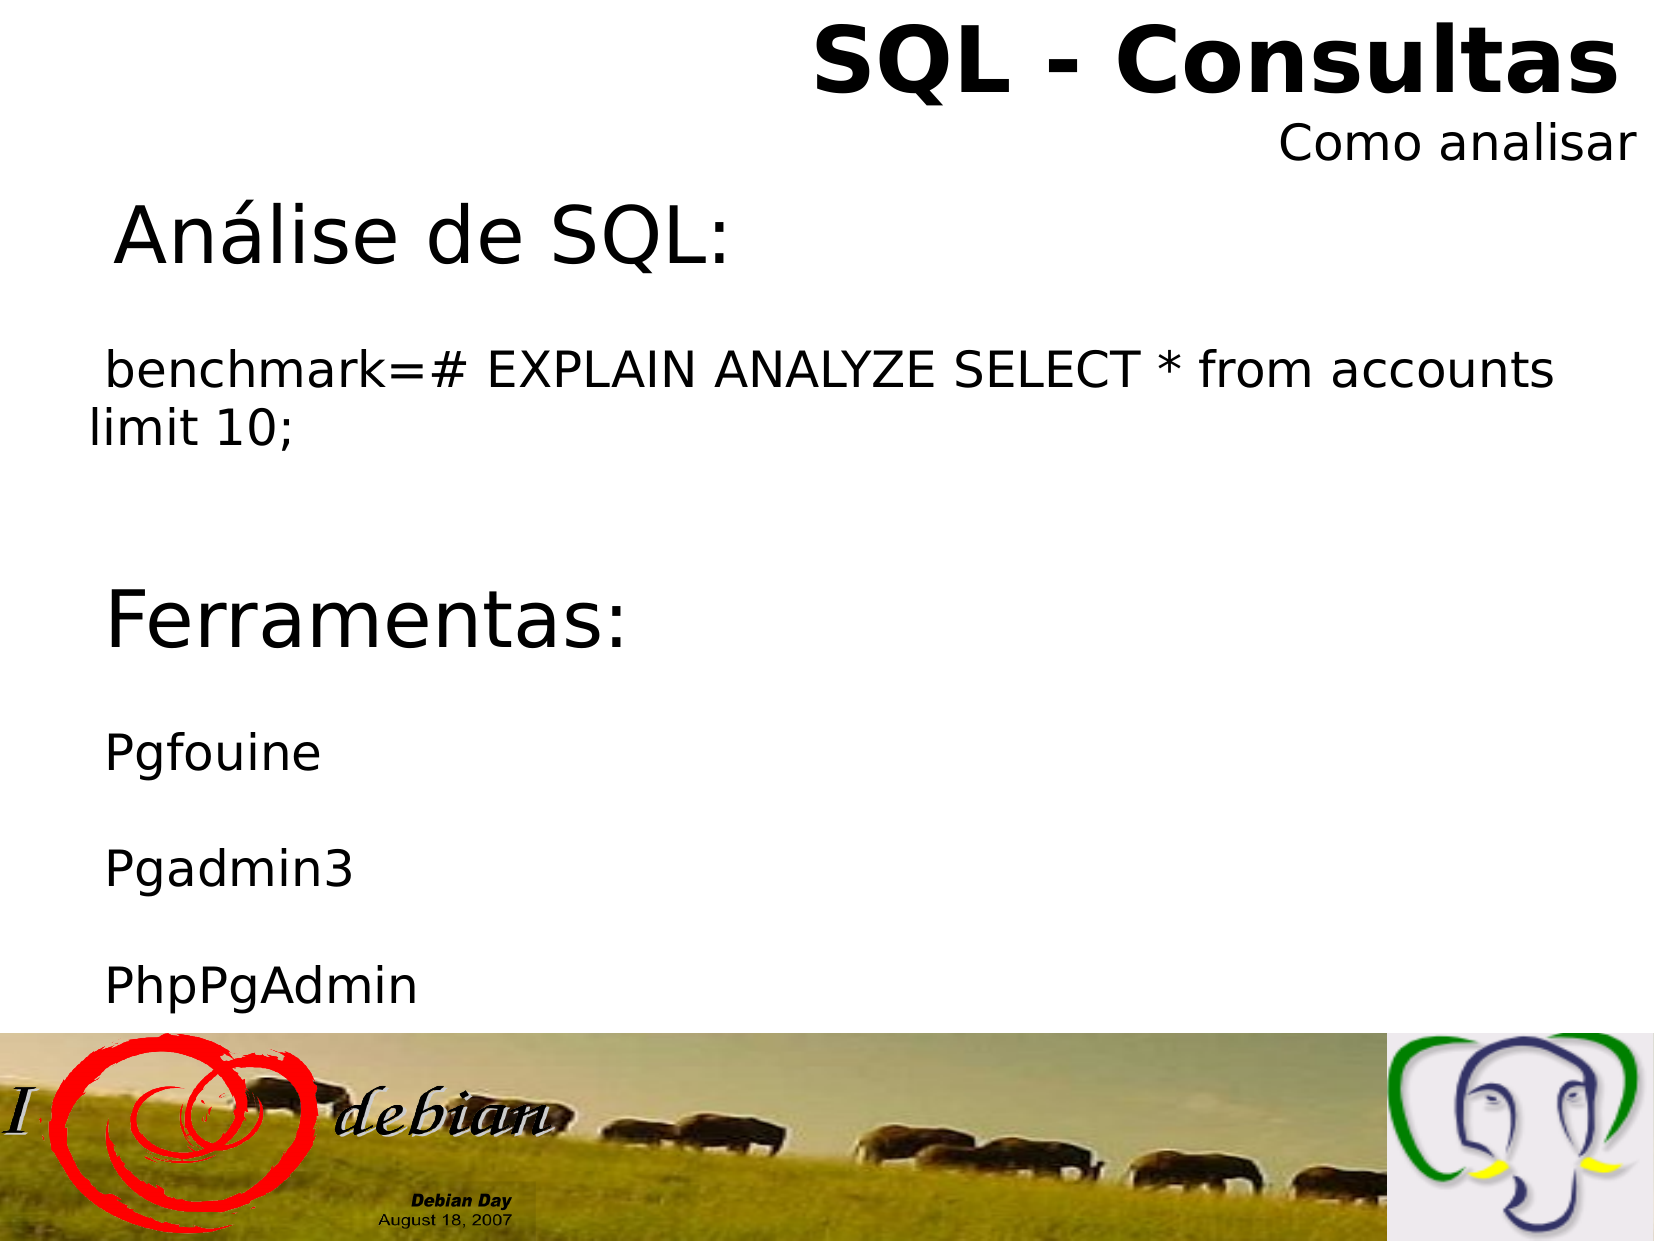

SQL - Consultas
Como analisar
# Análise de SQL:
 benchmark=# EXPLAIN ANALYZE SELECT * from accounts limit 10;
 Ferramentas:
 Pgfouine
 Pgadmin3
 PhpPgAdmin